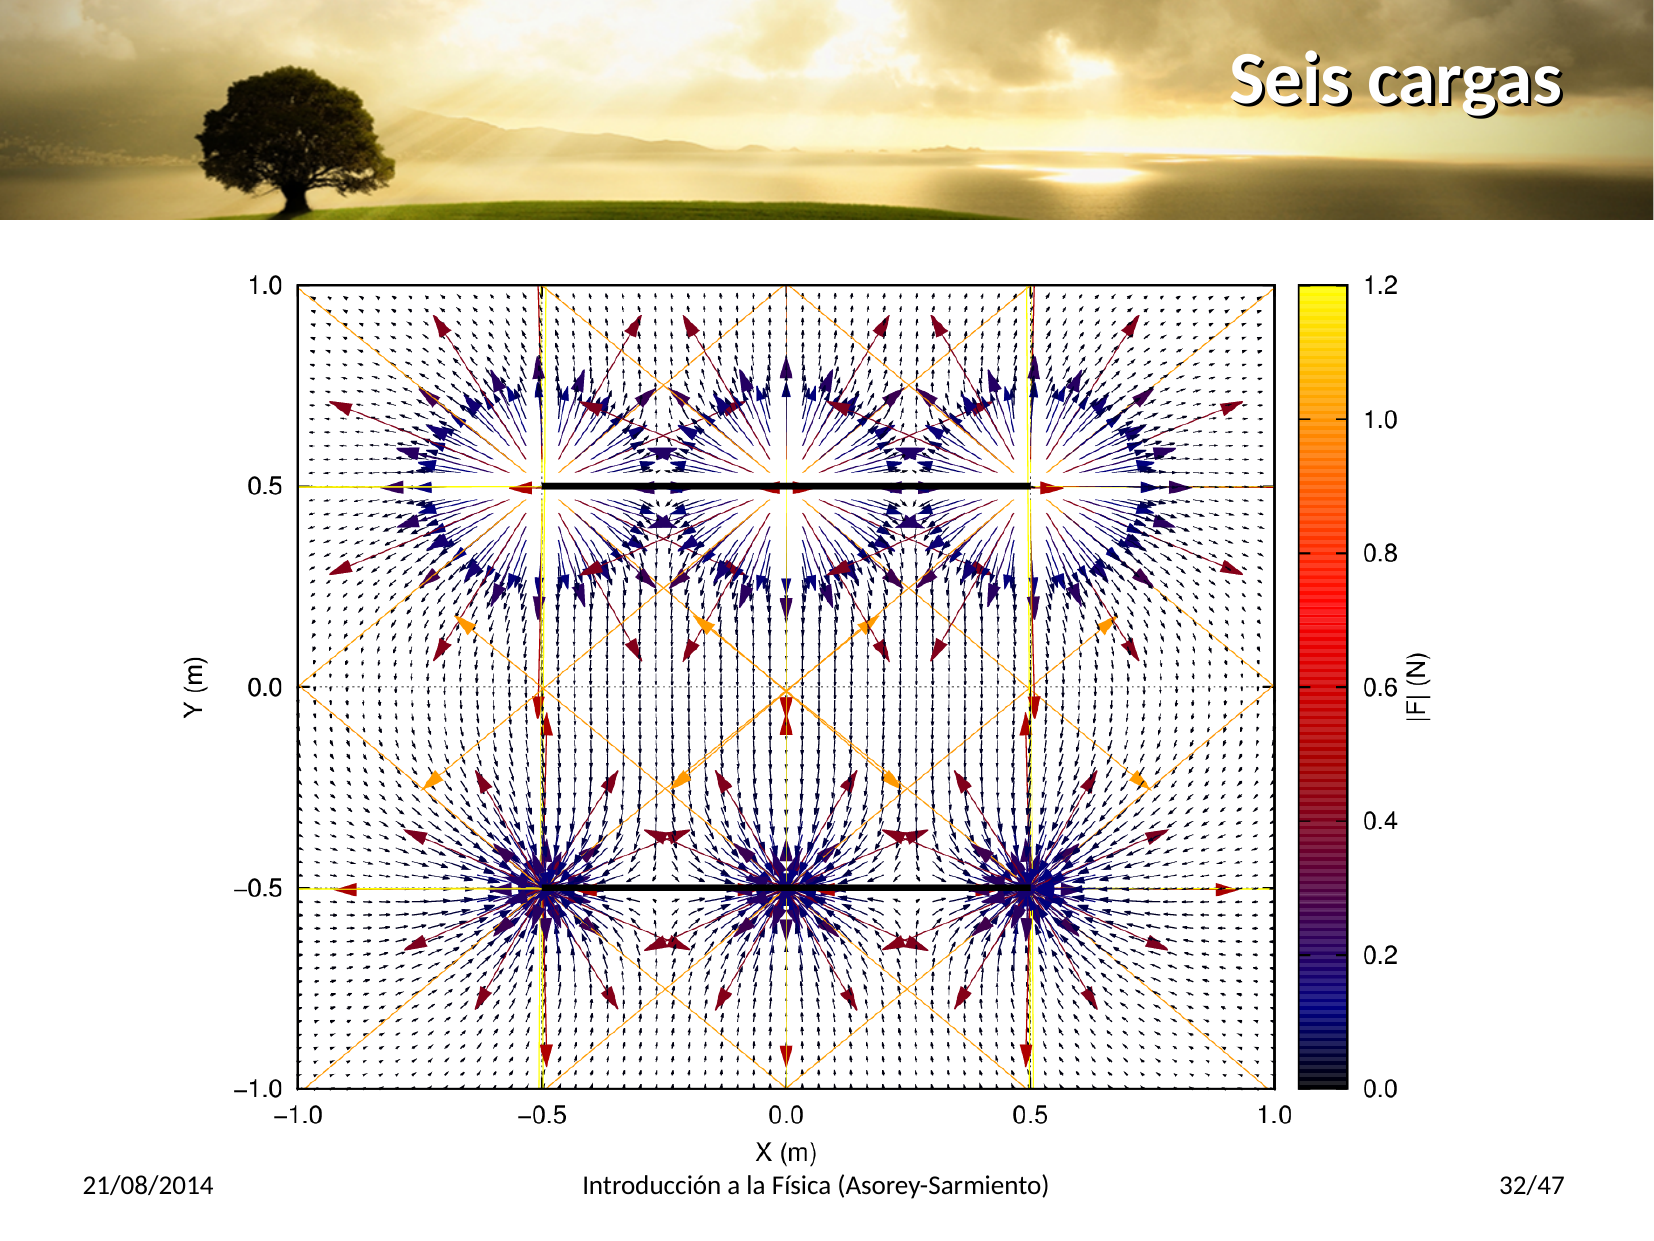

# Seis cargas
21/08/2014
Introducción a la Física (Asorey-Sarmiento)
32